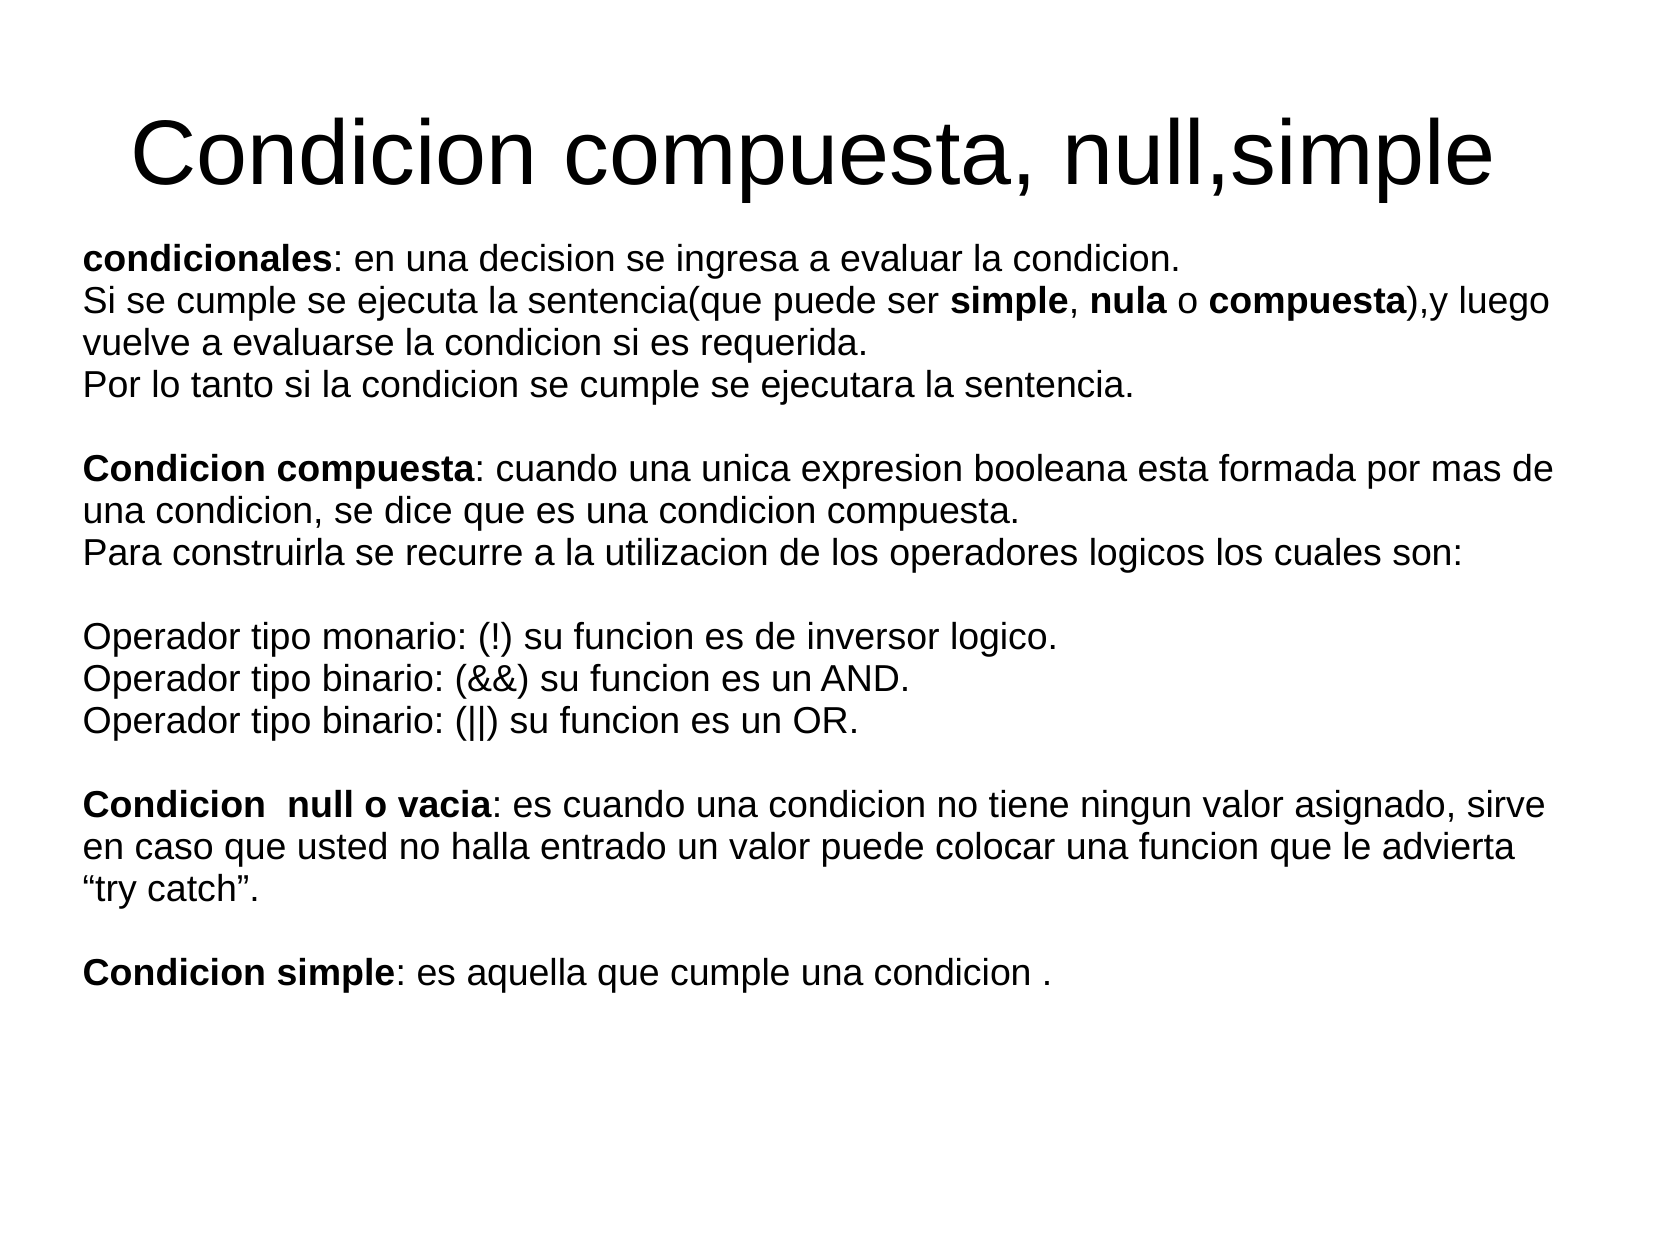

# Condicion compuesta, null,simple
condicionales: en una decision se ingresa a evaluar la condicion.
Si se cumple se ejecuta la sentencia(que puede ser simple, nula o compuesta),y luego vuelve a evaluarse la condicion si es requerida.
Por lo tanto si la condicion se cumple se ejecutara la sentencia.
Condicion compuesta: cuando una unica expresion booleana esta formada por mas de una condicion, se dice que es una condicion compuesta.
Para construirla se recurre a la utilizacion de los operadores logicos los cuales son:
Operador tipo monario: (!) su funcion es de inversor logico.
Operador tipo binario: (&&) su funcion es un AND.
Operador tipo binario: (||) su funcion es un OR.
Condicion null o vacia: es cuando una condicion no tiene ningun valor asignado, sirve en caso que usted no halla entrado un valor puede colocar una funcion que le advierta “try catch”.
Condicion simple: es aquella que cumple una condicion .